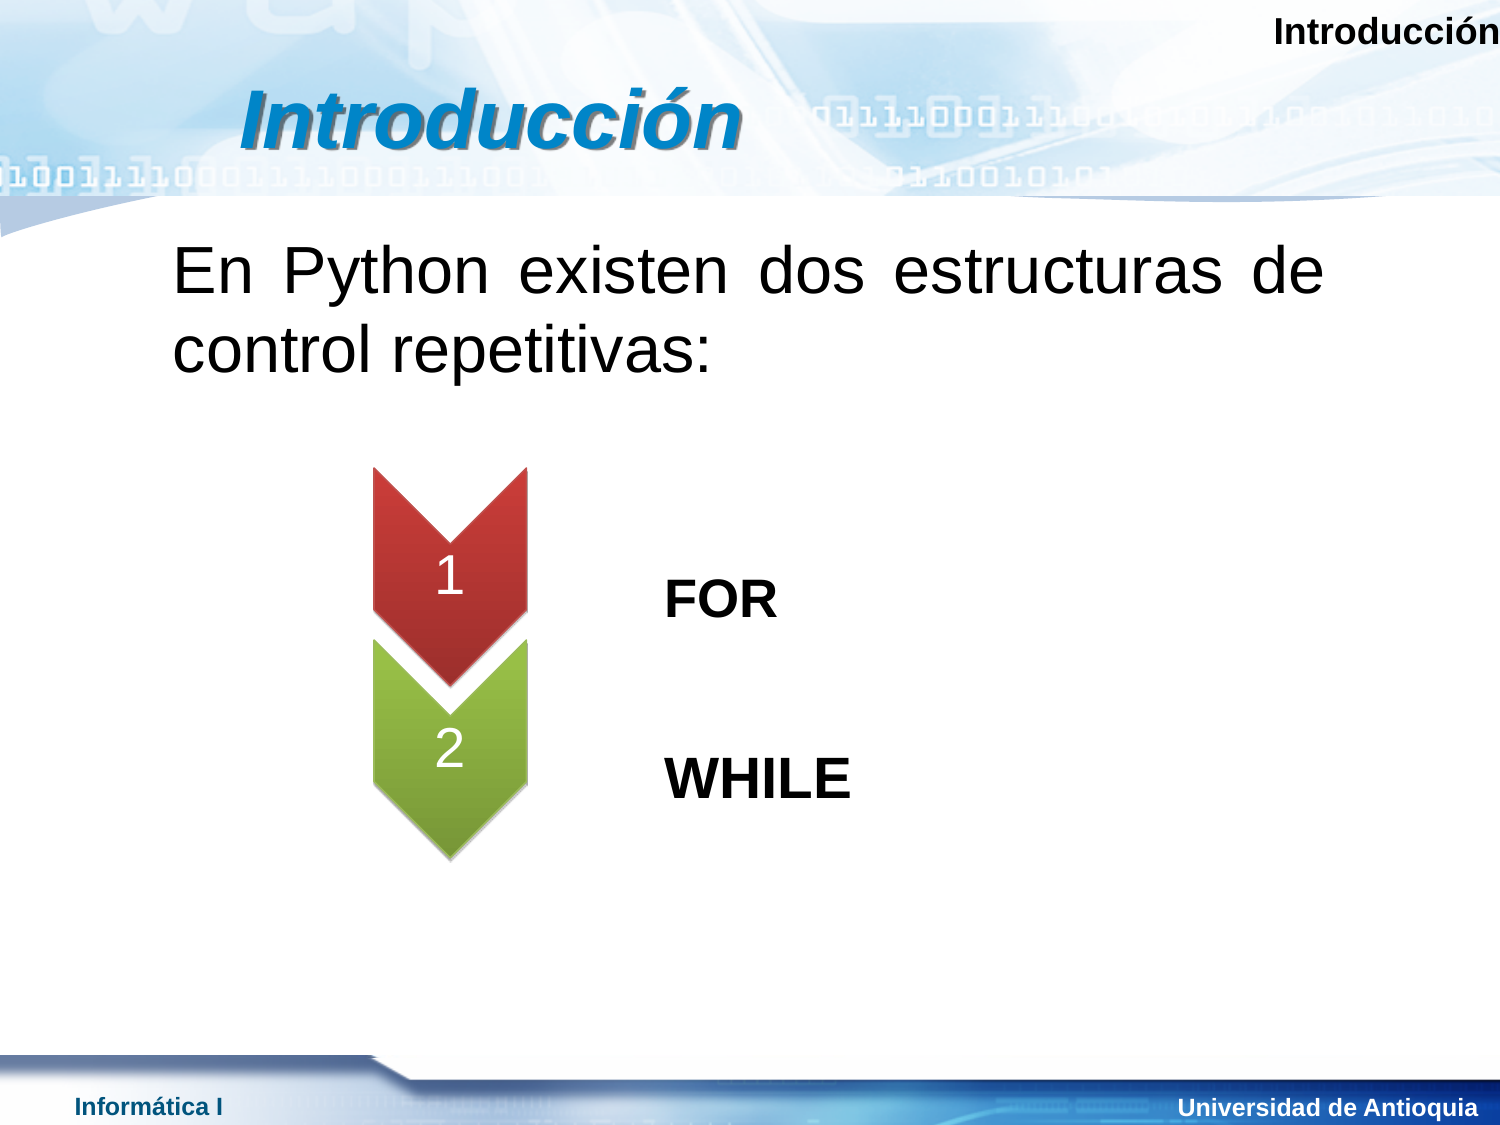

Introducción
# Introducción
En Python existen dos estructuras de control repetitivas:
1
FOR
2
WHILE